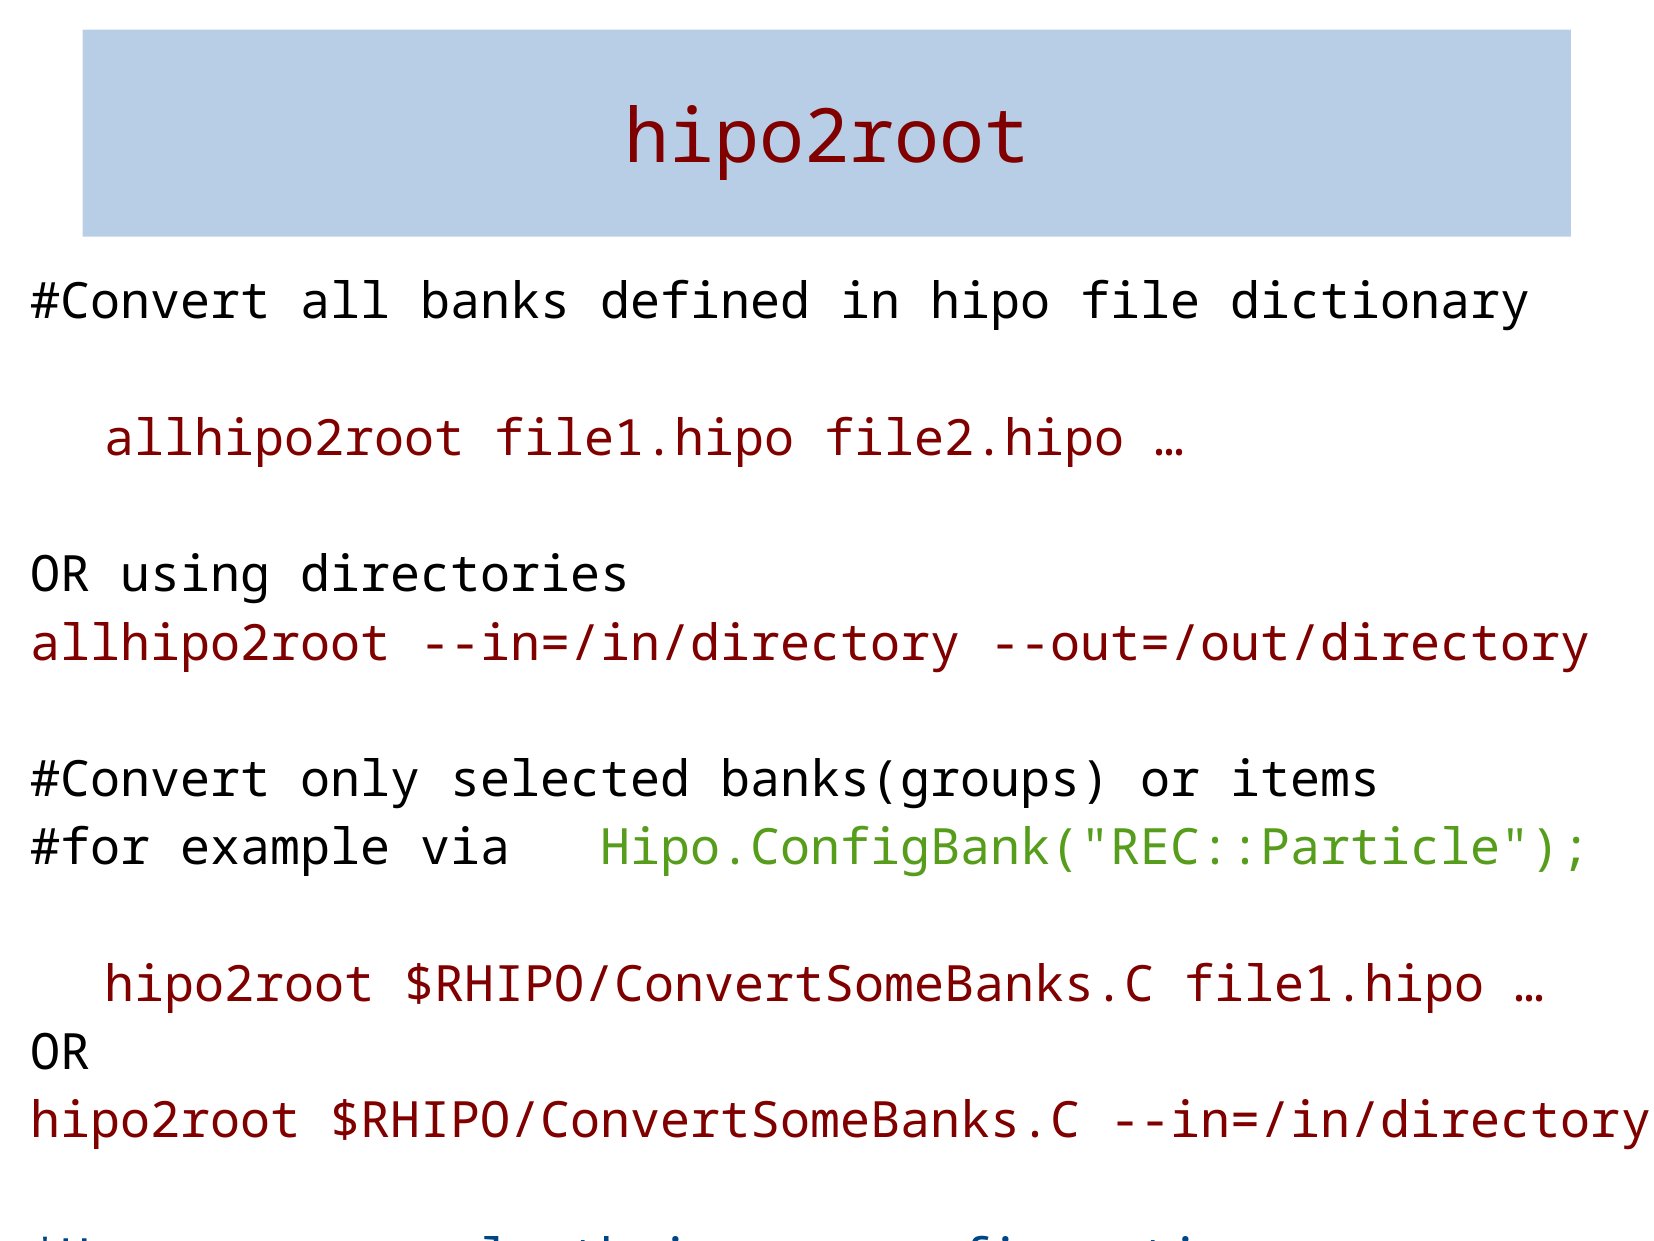

# hipo2root
#Convert all banks defined in hipo file dictionary
	allhipo2root file1.hipo file2.hipo …
OR using directories
allhipo2root --in=/in/directory --out=/out/directory
#Convert only selected banks(groups) or items
#for example via Hipo.ConfigBank("REC::Particle");
	hipo2root $RHIPO/ConvertSomeBanks.C file1.hipo …
OR
hipo2root $RHIPO/ConvertSomeBanks.C --in=/in/directory
*Users can supply their own configuration macro instead of $RHIPO/ConvertSomeBanks.C